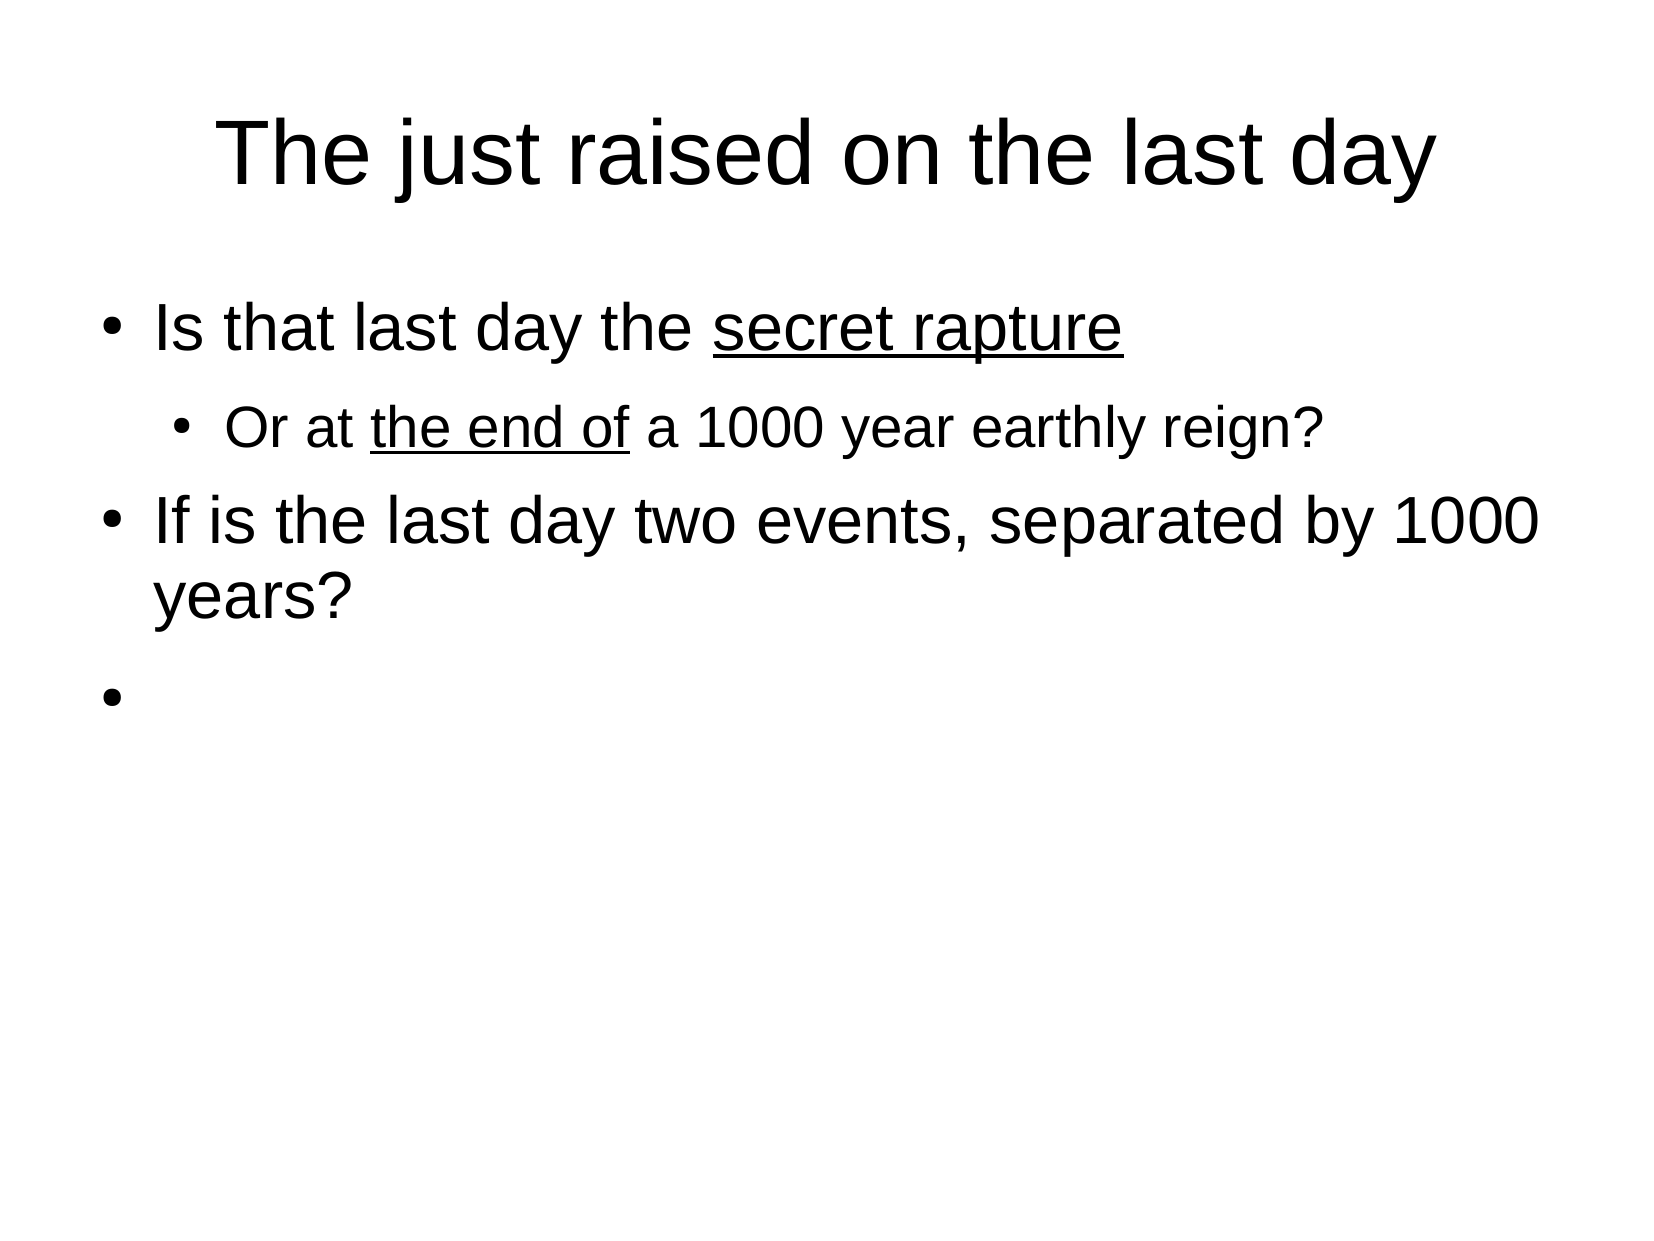

# The just raised on the last day
Is that last day the secret rapture
Or at the end of a 1000 year earthly reign?
If is the last day two events, separated by 1000 years?